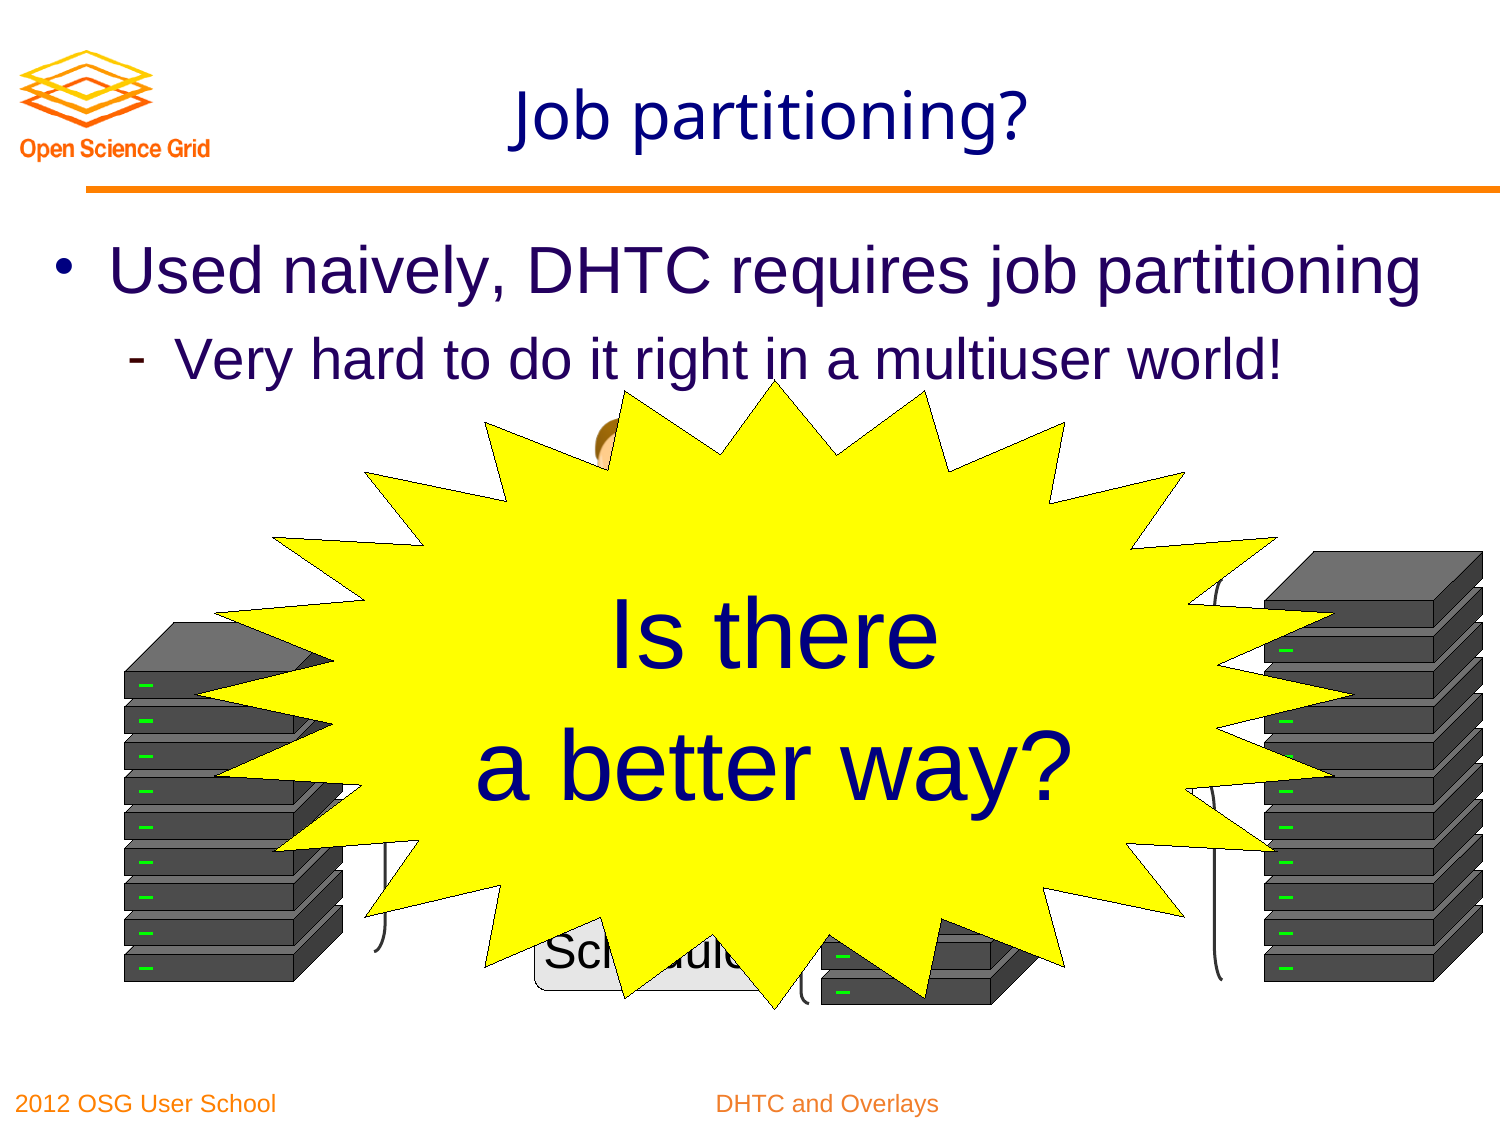

# Job partitioning?
Used naively, DHTC requires job partitioning
Very hard to do it right in a multiuser world!
Is there
a better way?
Scheduler
Scheduler
Scheduler